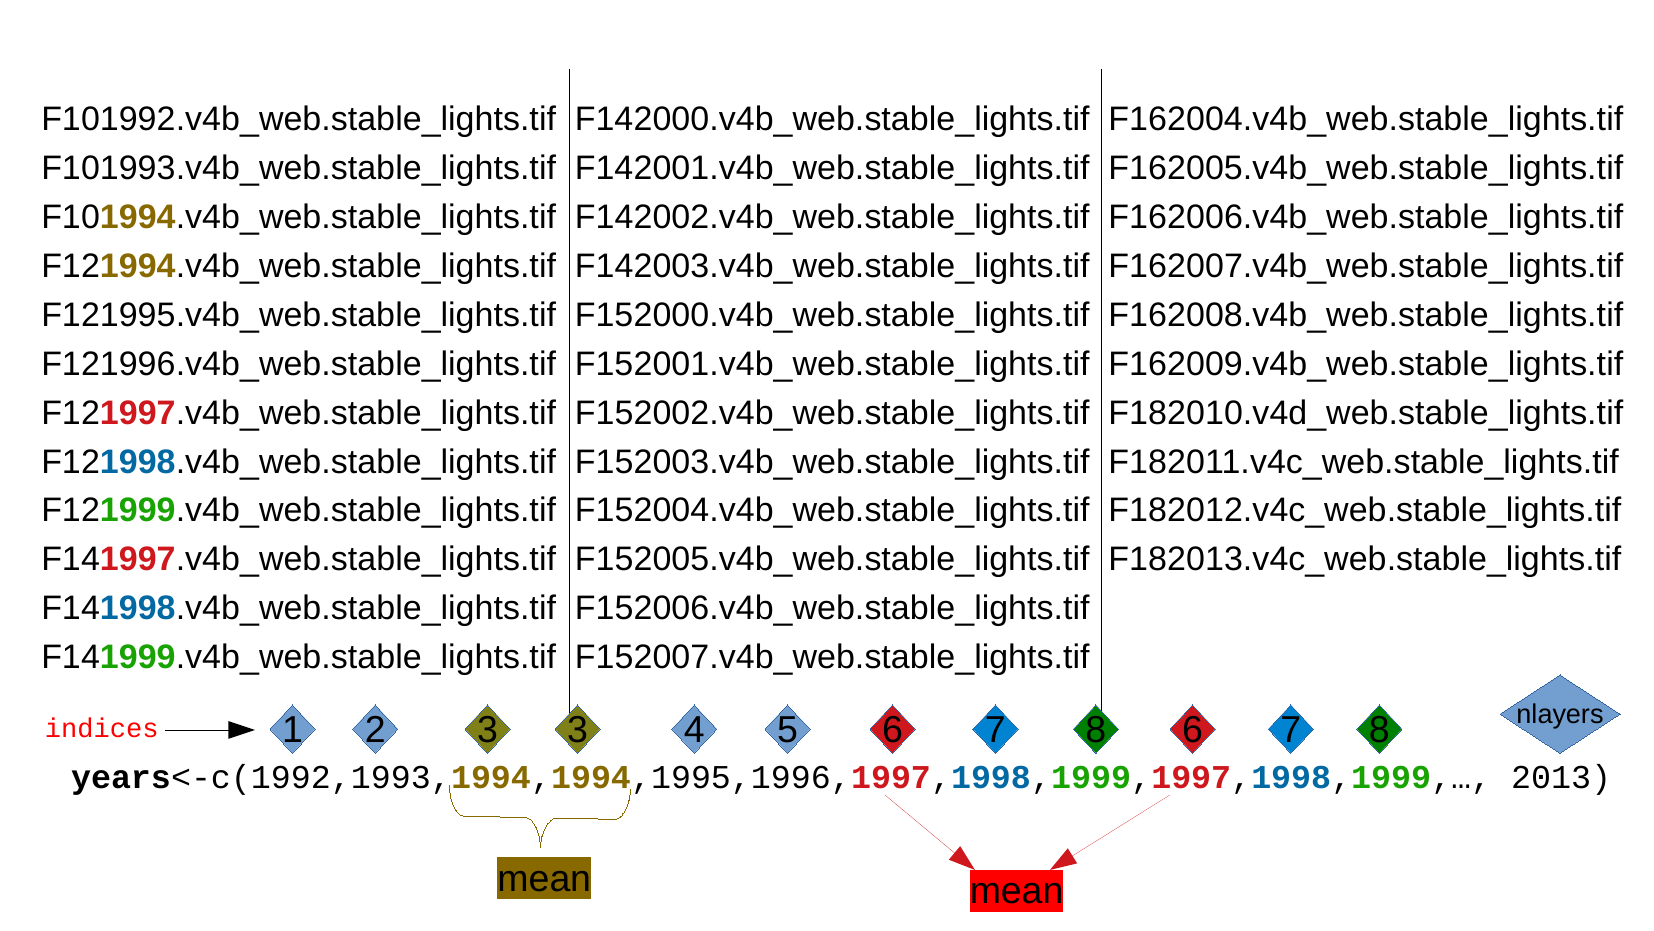

# F101992.v4b_web.stable_lights.tif F142000.v4b_web.stable_lights.tif F162004.v4b_web.stable_lights.tif
F101993.v4b_web.stable_lights.tif F142001.v4b_web.stable_lights.tif F162005.v4b_web.stable_lights.tif
F101994.v4b_web.stable_lights.tif F142002.v4b_web.stable_lights.tif F162006.v4b_web.stable_lights.tif
F121994.v4b_web.stable_lights.tif F142003.v4b_web.stable_lights.tif F162007.v4b_web.stable_lights.tif
F121995.v4b_web.stable_lights.tif F152000.v4b_web.stable_lights.tif F162008.v4b_web.stable_lights.tif
F121996.v4b_web.stable_lights.tif F152001.v4b_web.stable_lights.tif F162009.v4b_web.stable_lights.tif
F121997.v4b_web.stable_lights.tif F152002.v4b_web.stable_lights.tif F182010.v4d_web.stable_lights.tif
F121998.v4b_web.stable_lights.tif F152003.v4b_web.stable_lights.tif F182011.v4c_web.stable_lights.tif
F121999.v4b_web.stable_lights.tif F152004.v4b_web.stable_lights.tif F182012.v4c_web.stable_lights.tif
F141997.v4b_web.stable_lights.tif F152005.v4b_web.stable_lights.tif F182013.v4c_web.stable_lights.tif
F141998.v4b_web.stable_lights.tif F152006.v4b_web.stable_lights.tif
F141999.v4b_web.stable_lights.tif F152007.v4b_web.stable_lights.tif
nlayers
1
2
3
3
4
5
6
7
8
6
7
8
indices
years<-c(1992,1993,1994,1994,1995,1996,1997,1998,1999,1997,1998,1999,…, 2013)
mean
mean